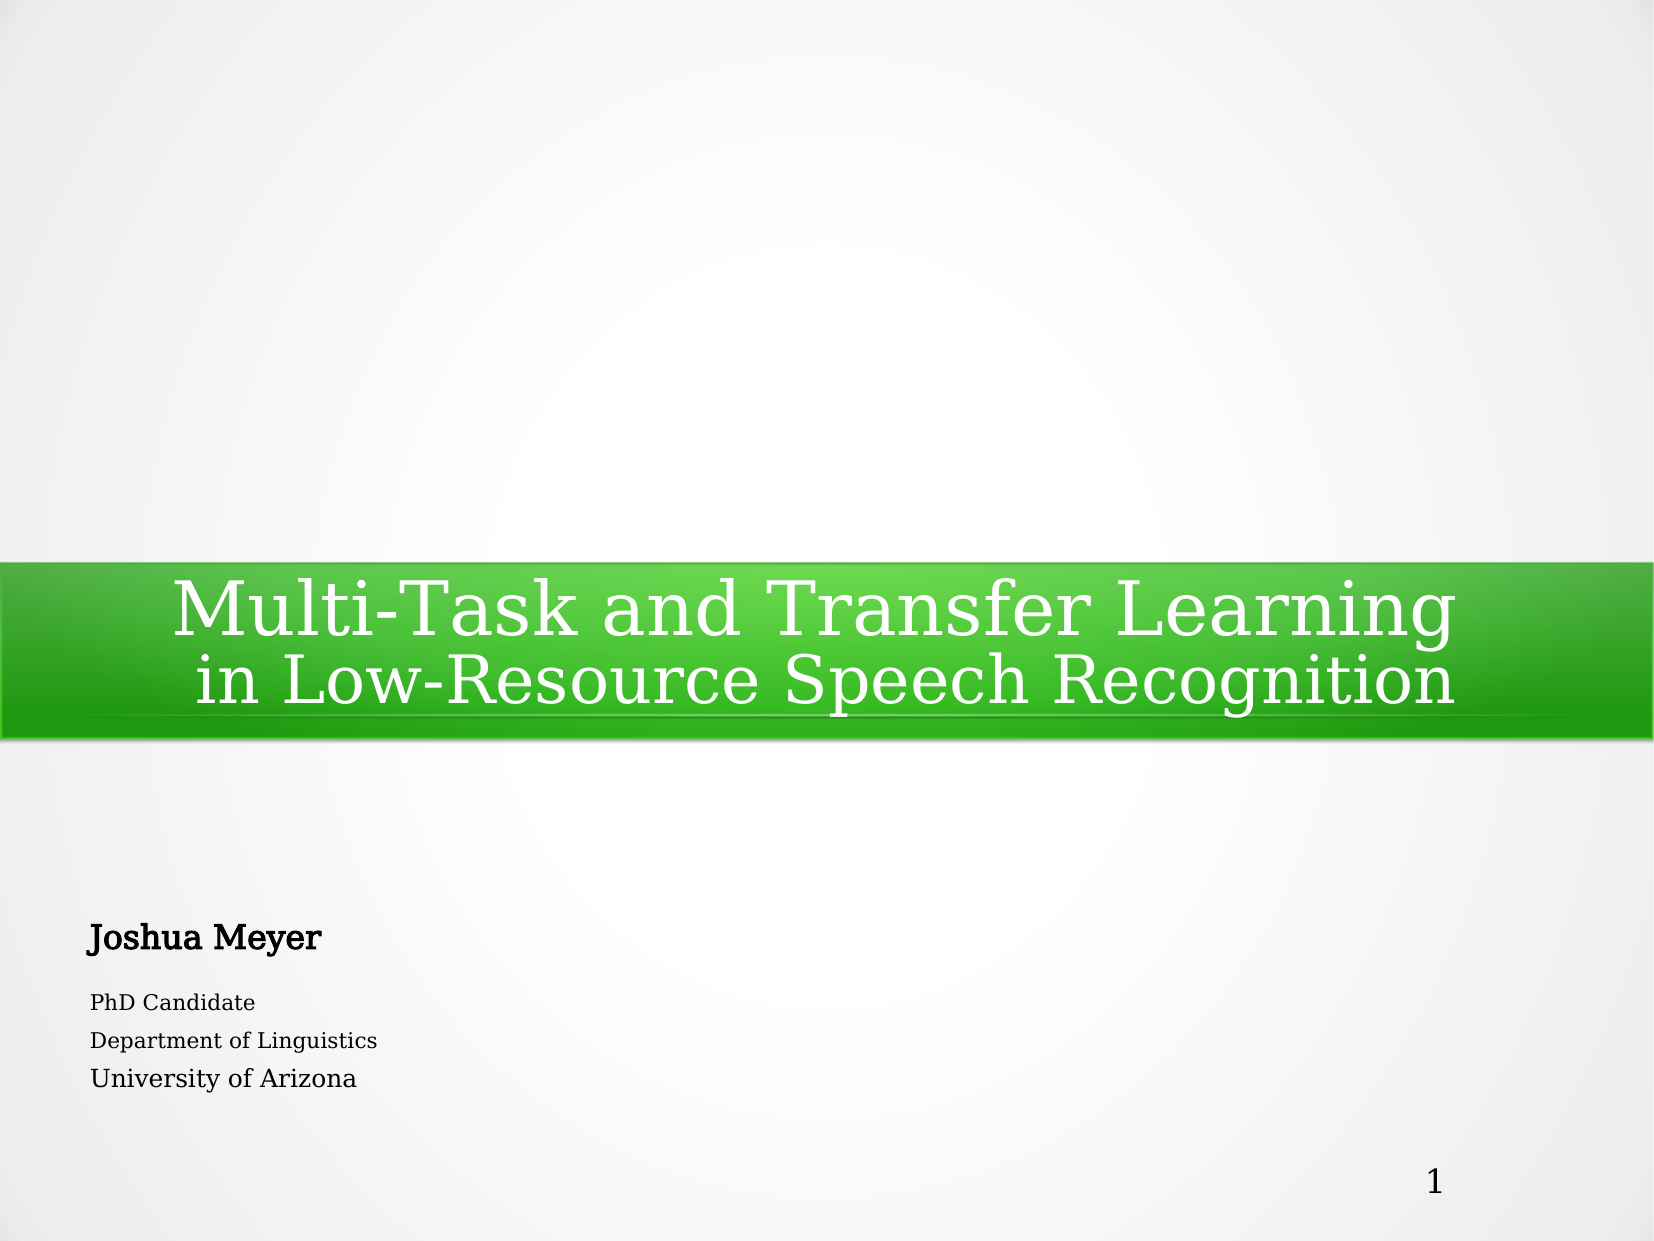

# Multi-Task and Transfer Learning in Low-Resource Speech Recognition
Joshua Meyer
PhD Candidate
Department of Linguistics
University of Arizona